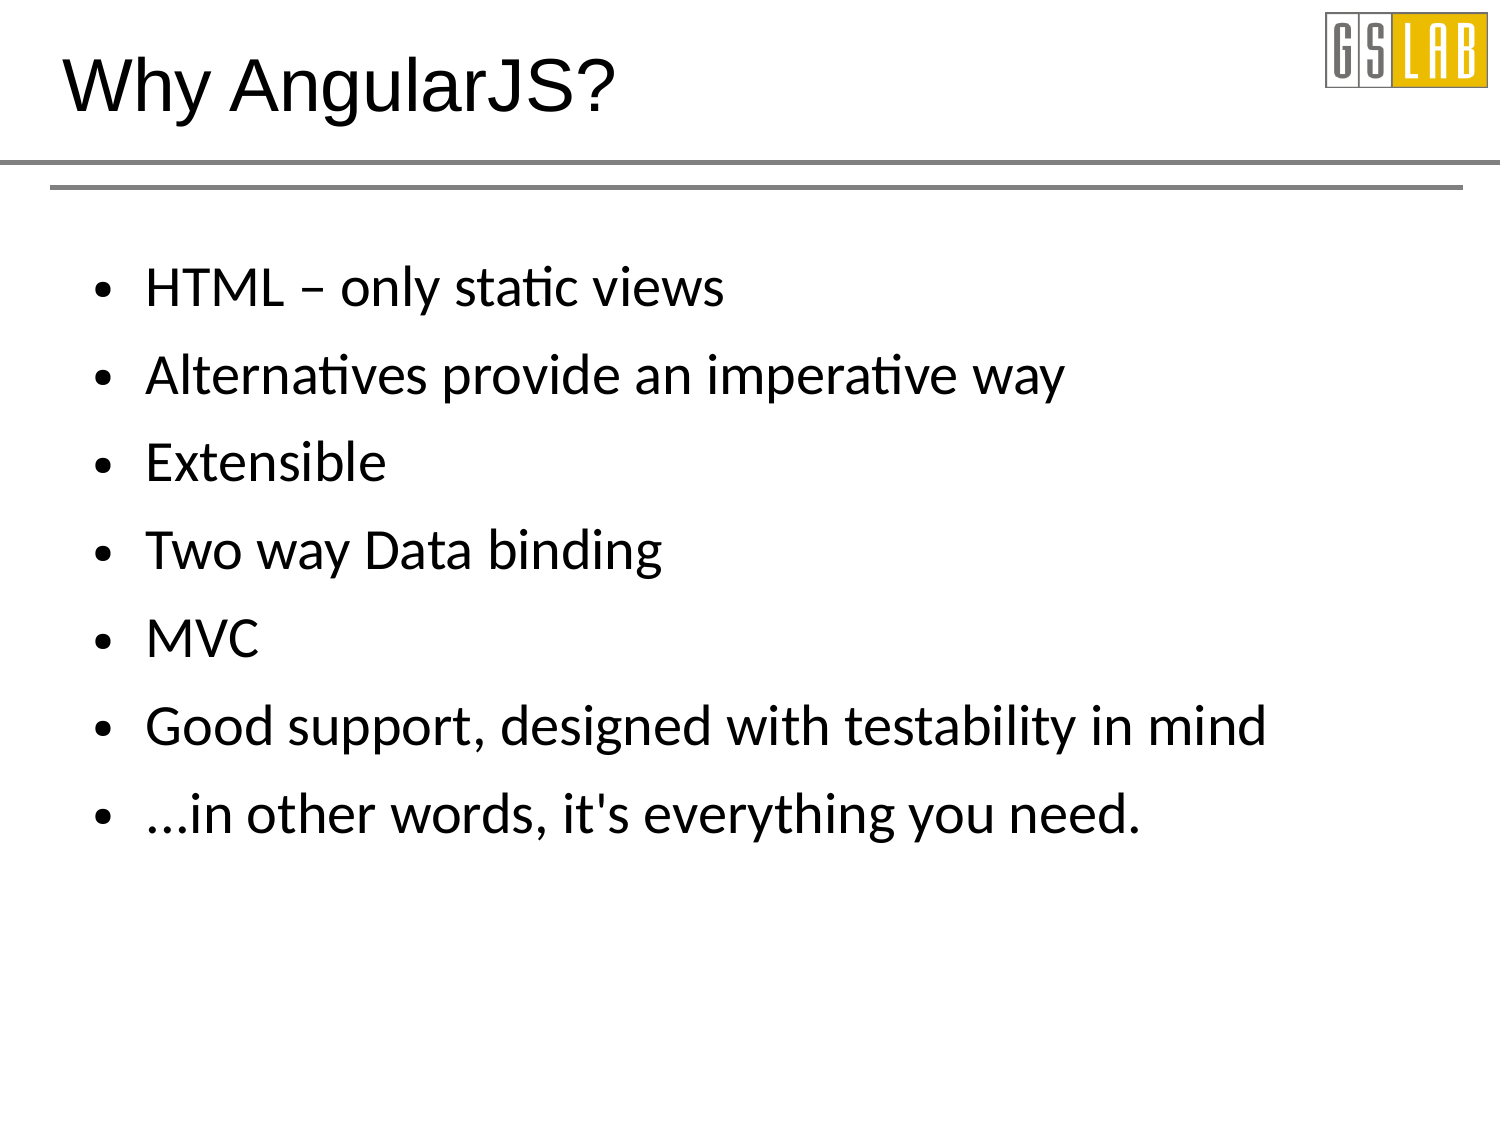

# Why AngularJS?
HTML – only static views
Alternatives provide an imperative way
Extensible
Two way Data binding
MVC
Good support, designed with testability in mind
...in other words, it's everything you need.